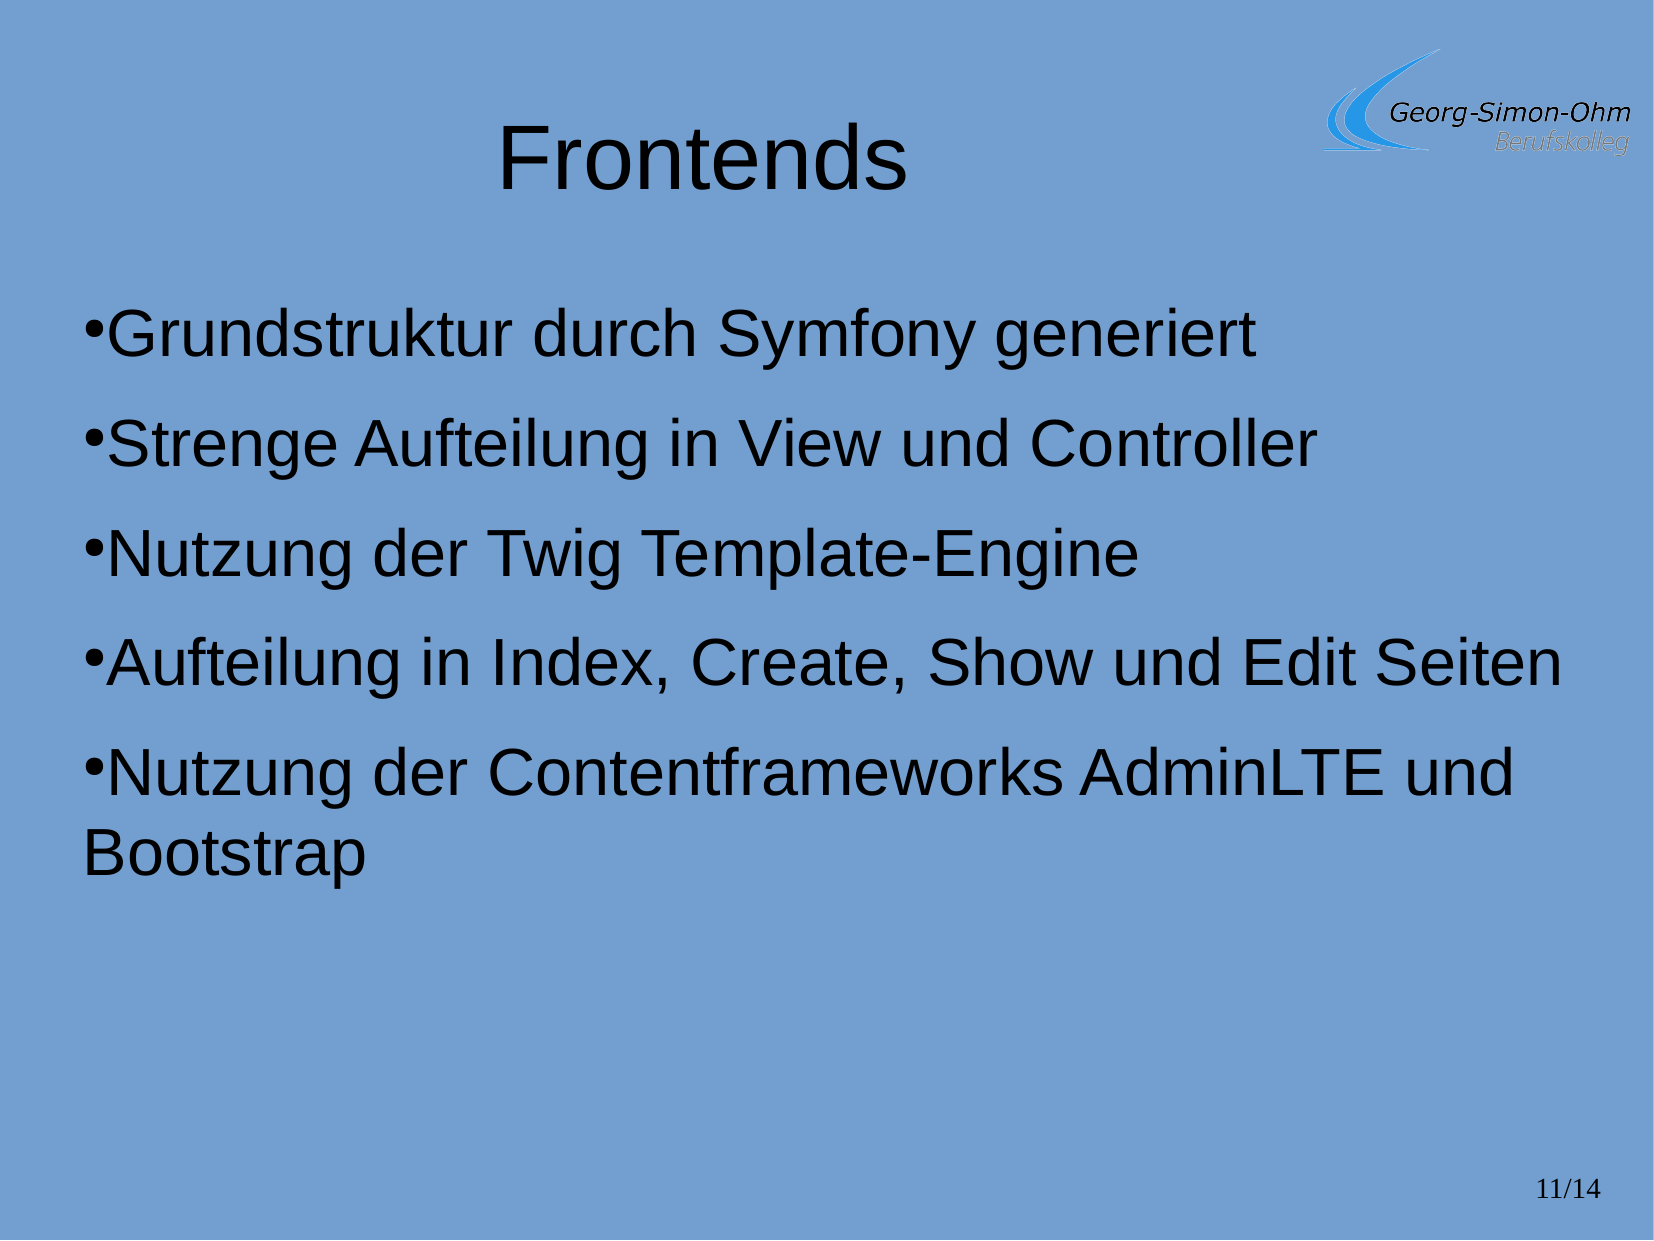

# Frontends
Grundstruktur durch Symfony generiert
Strenge Aufteilung in View und Controller
Nutzung der Twig Template-Engine
Aufteilung in Index, Create, Show und Edit Seiten
Nutzung der Contentframeworks AdminLTE und Bootstrap